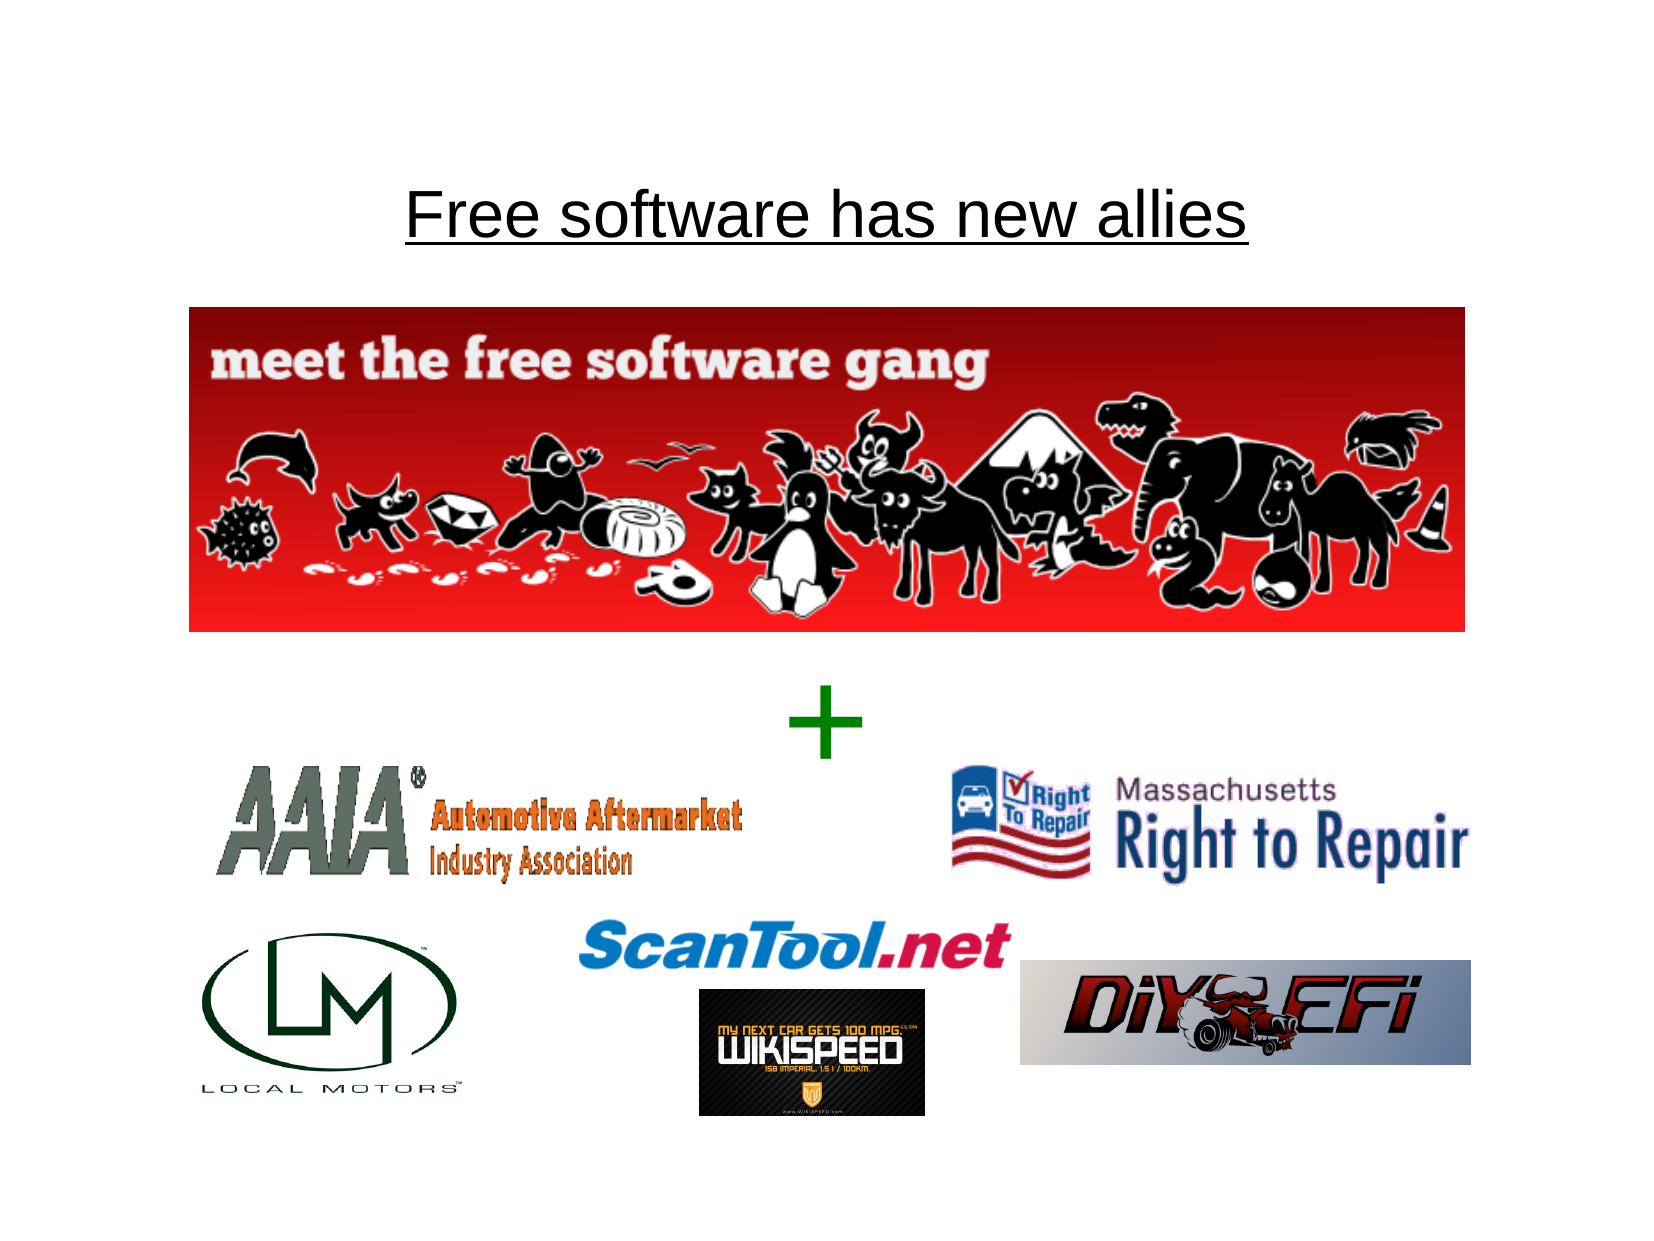

# Free software has new allies
+